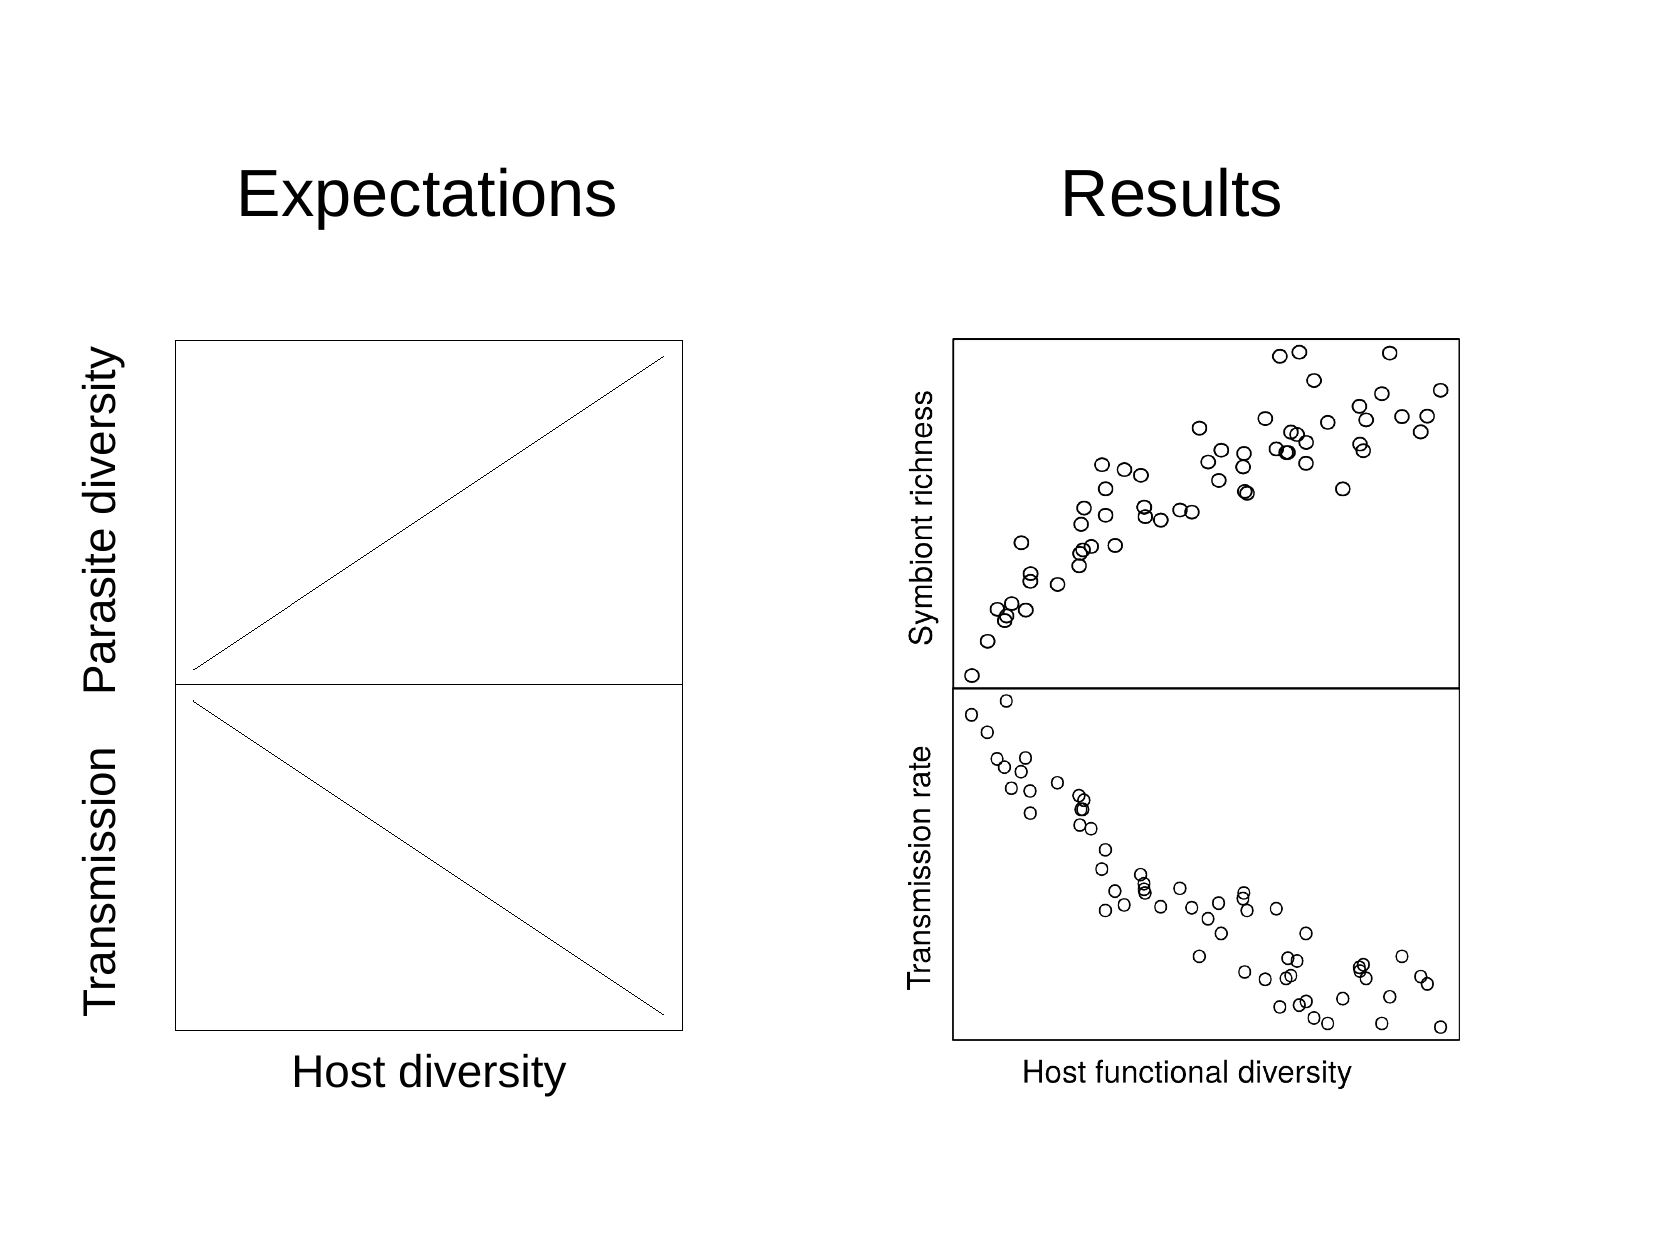

# Expectations Results
Parasite diversity
Transmission
Host diversity